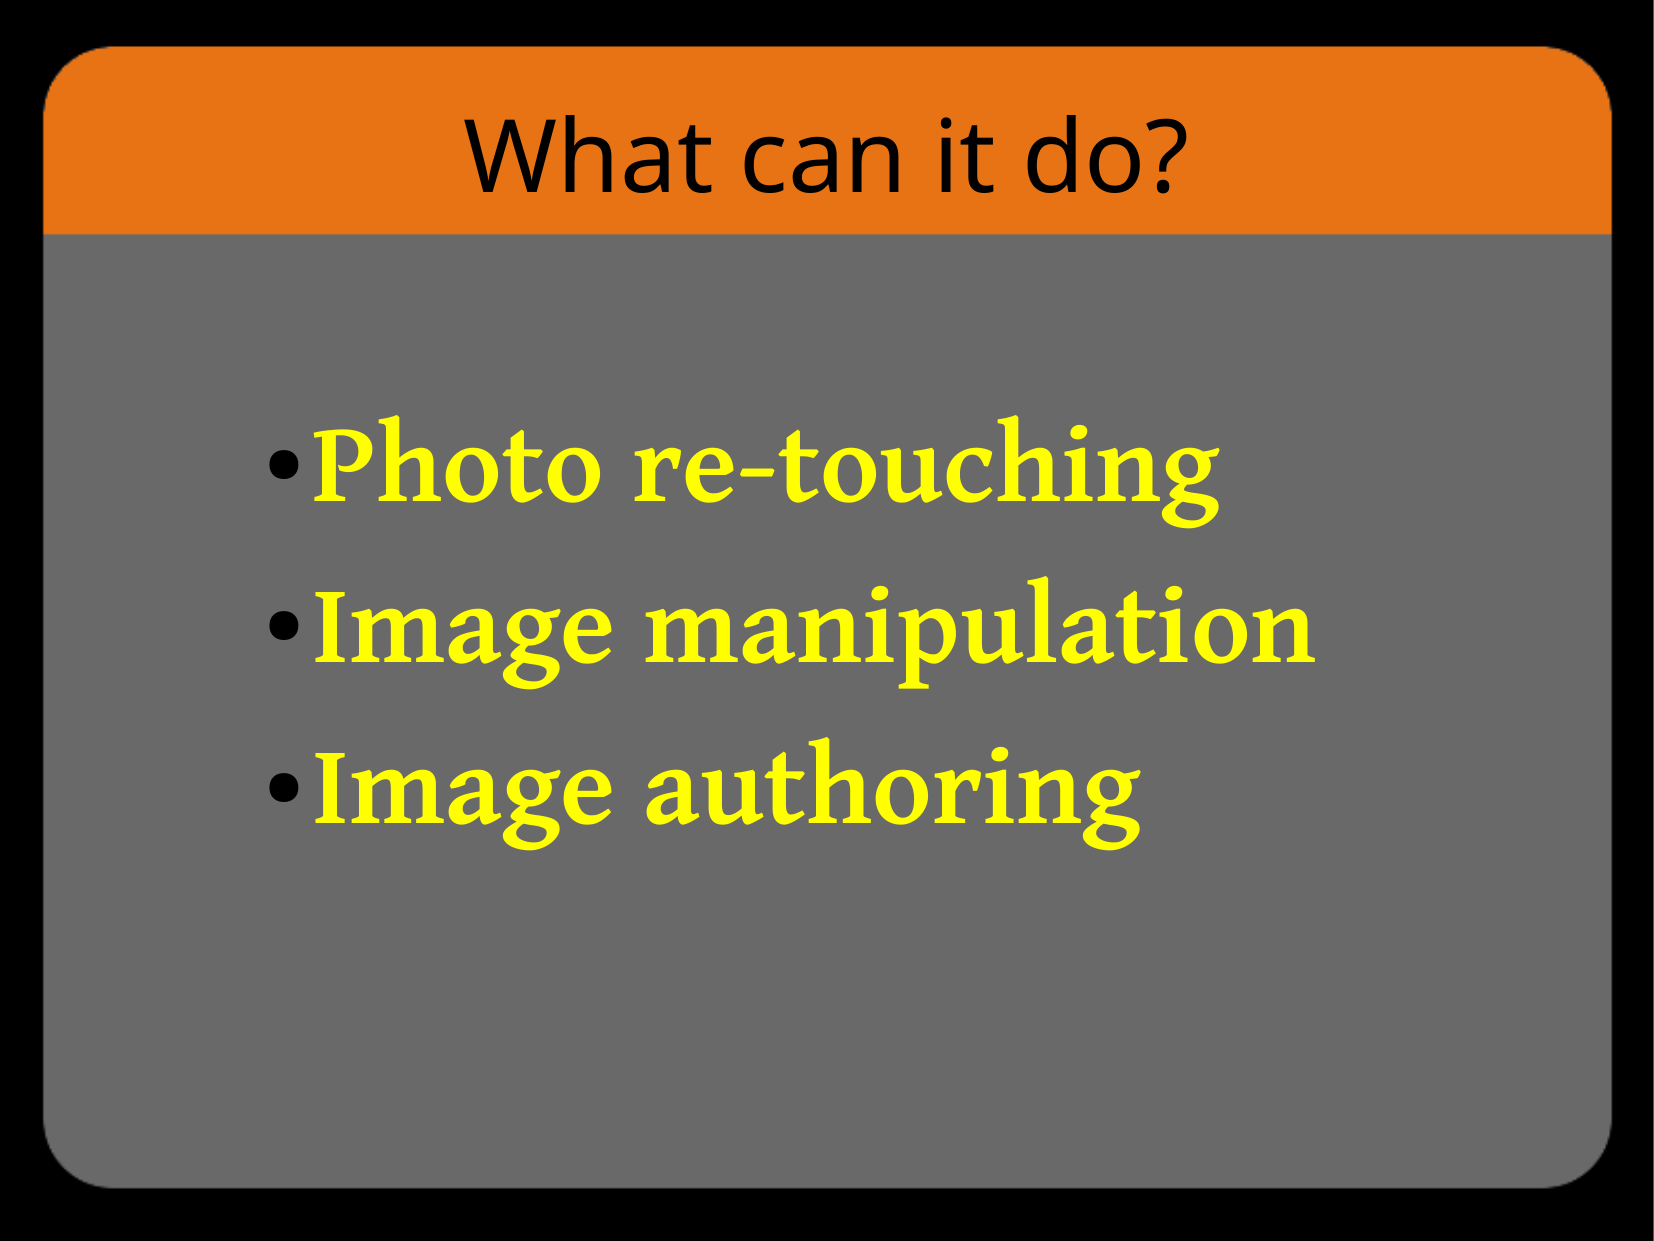

# What can it do?
Photo re-touching
Image manipulation
Image authoring